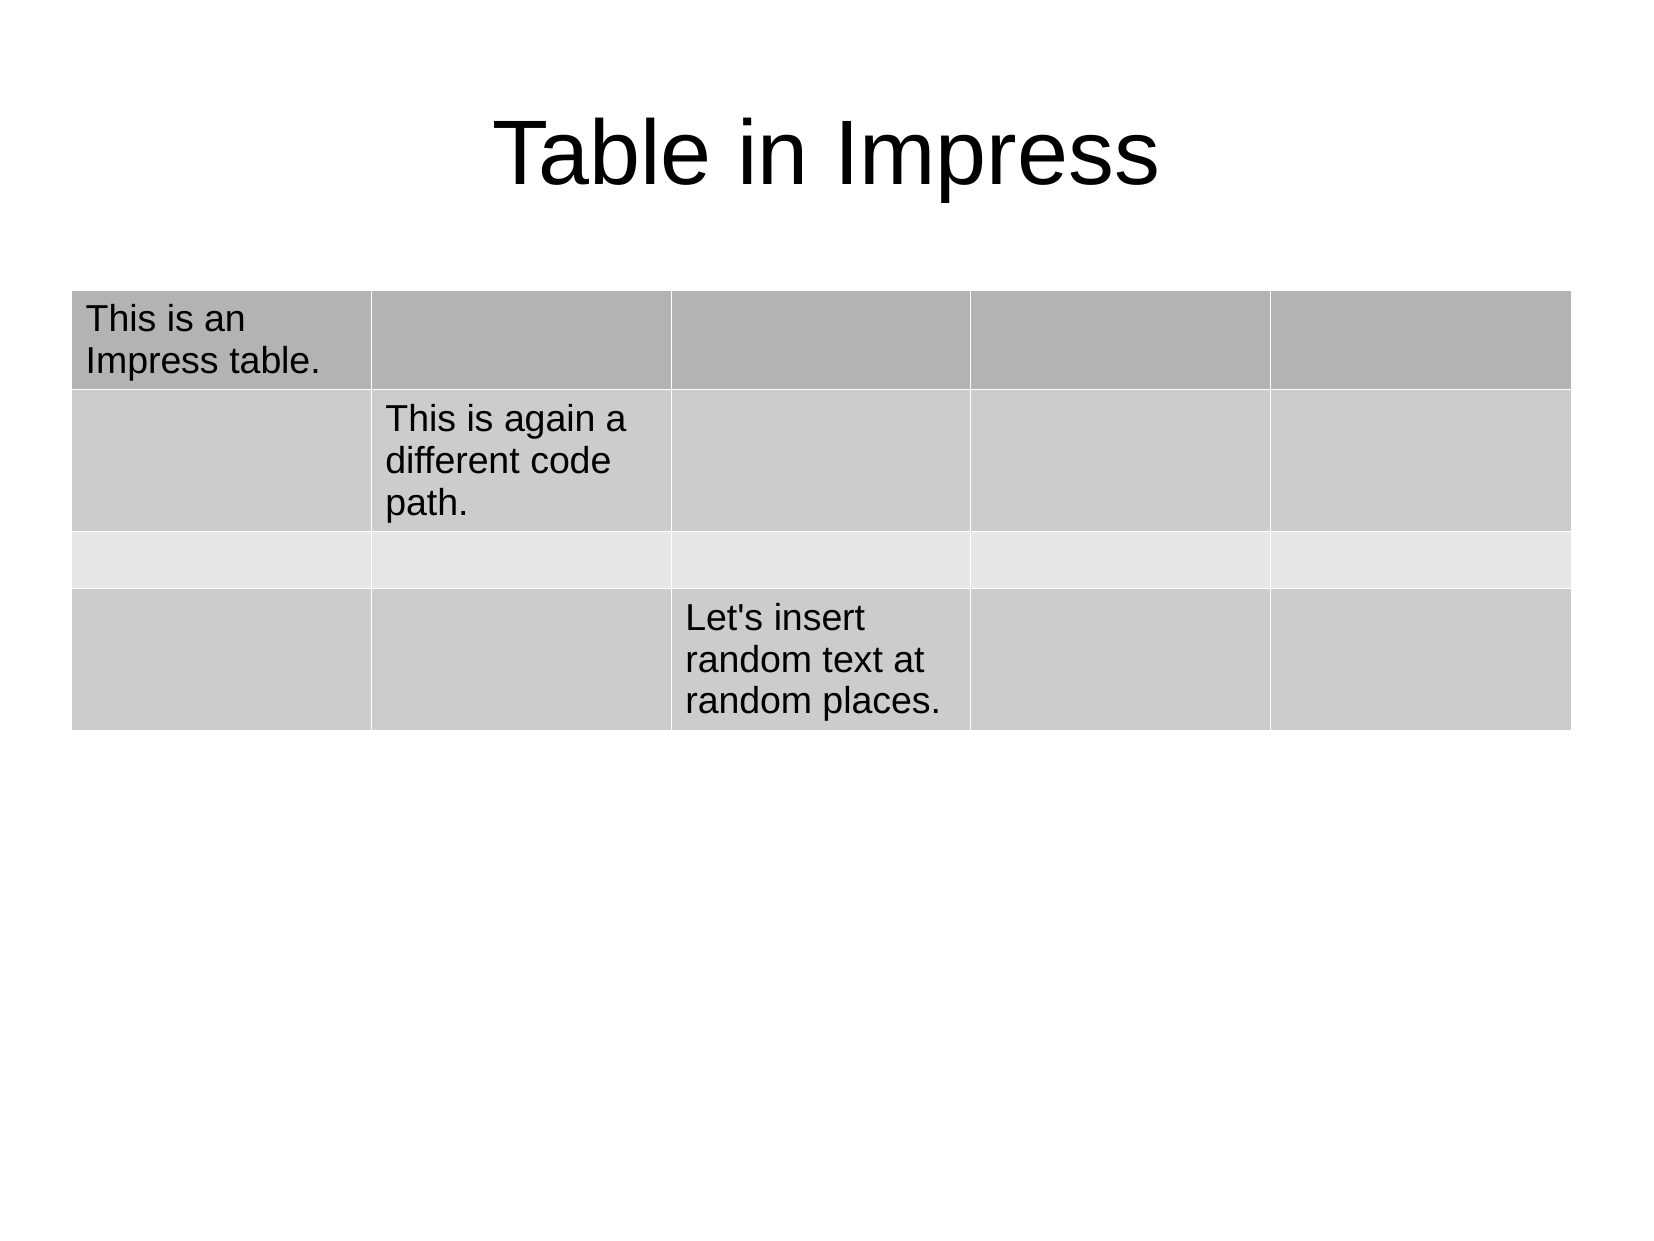

# Table in Impress
| This is an Impress table. | | | | |
| --- | --- | --- | --- | --- |
| | This is again a different code path. | | | |
| | | | | |
| | | Let's insert random text at random places. | | |